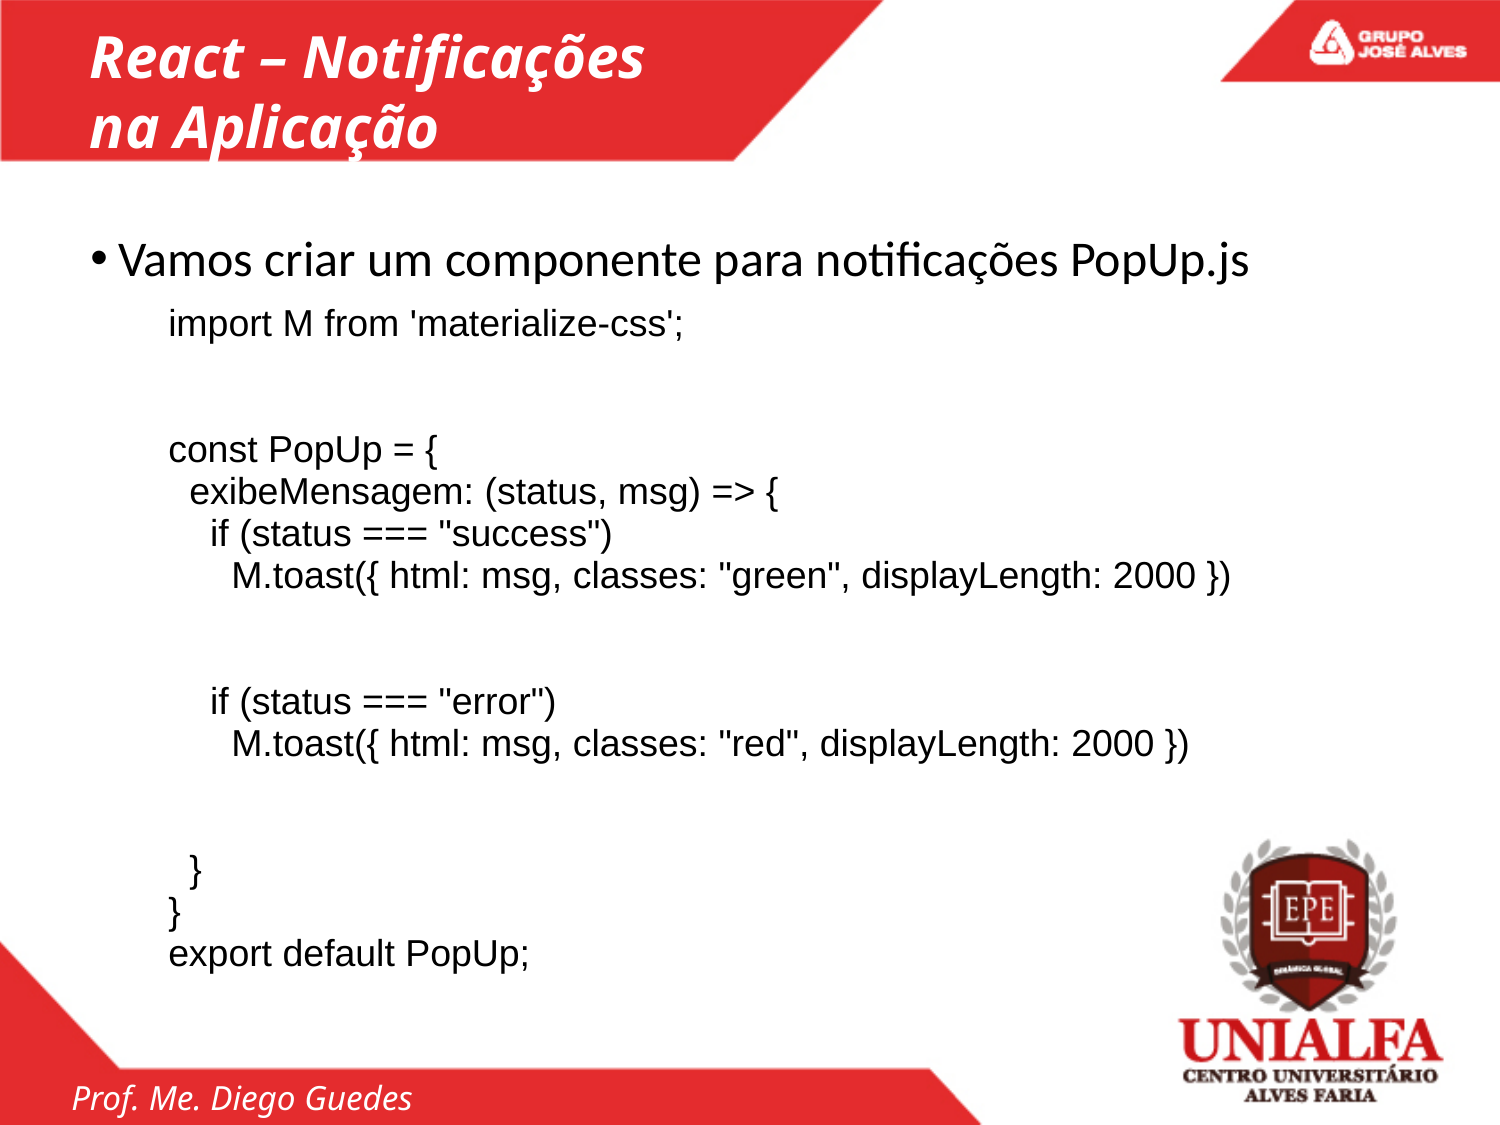

React – Notificações na Aplicação
# Vamos criar um componente para notificações PopUp.js
import M from 'materialize-css';
const PopUp = {
 exibeMensagem: (status, msg) => {
 if (status === "success")
 M.toast({ html: msg, classes: "green", displayLength: 2000 })
 if (status === "error")
 M.toast({ html: msg, classes: "red", displayLength: 2000 })
 }
}
export default PopUp;
Prof. Me. Diego Guedes